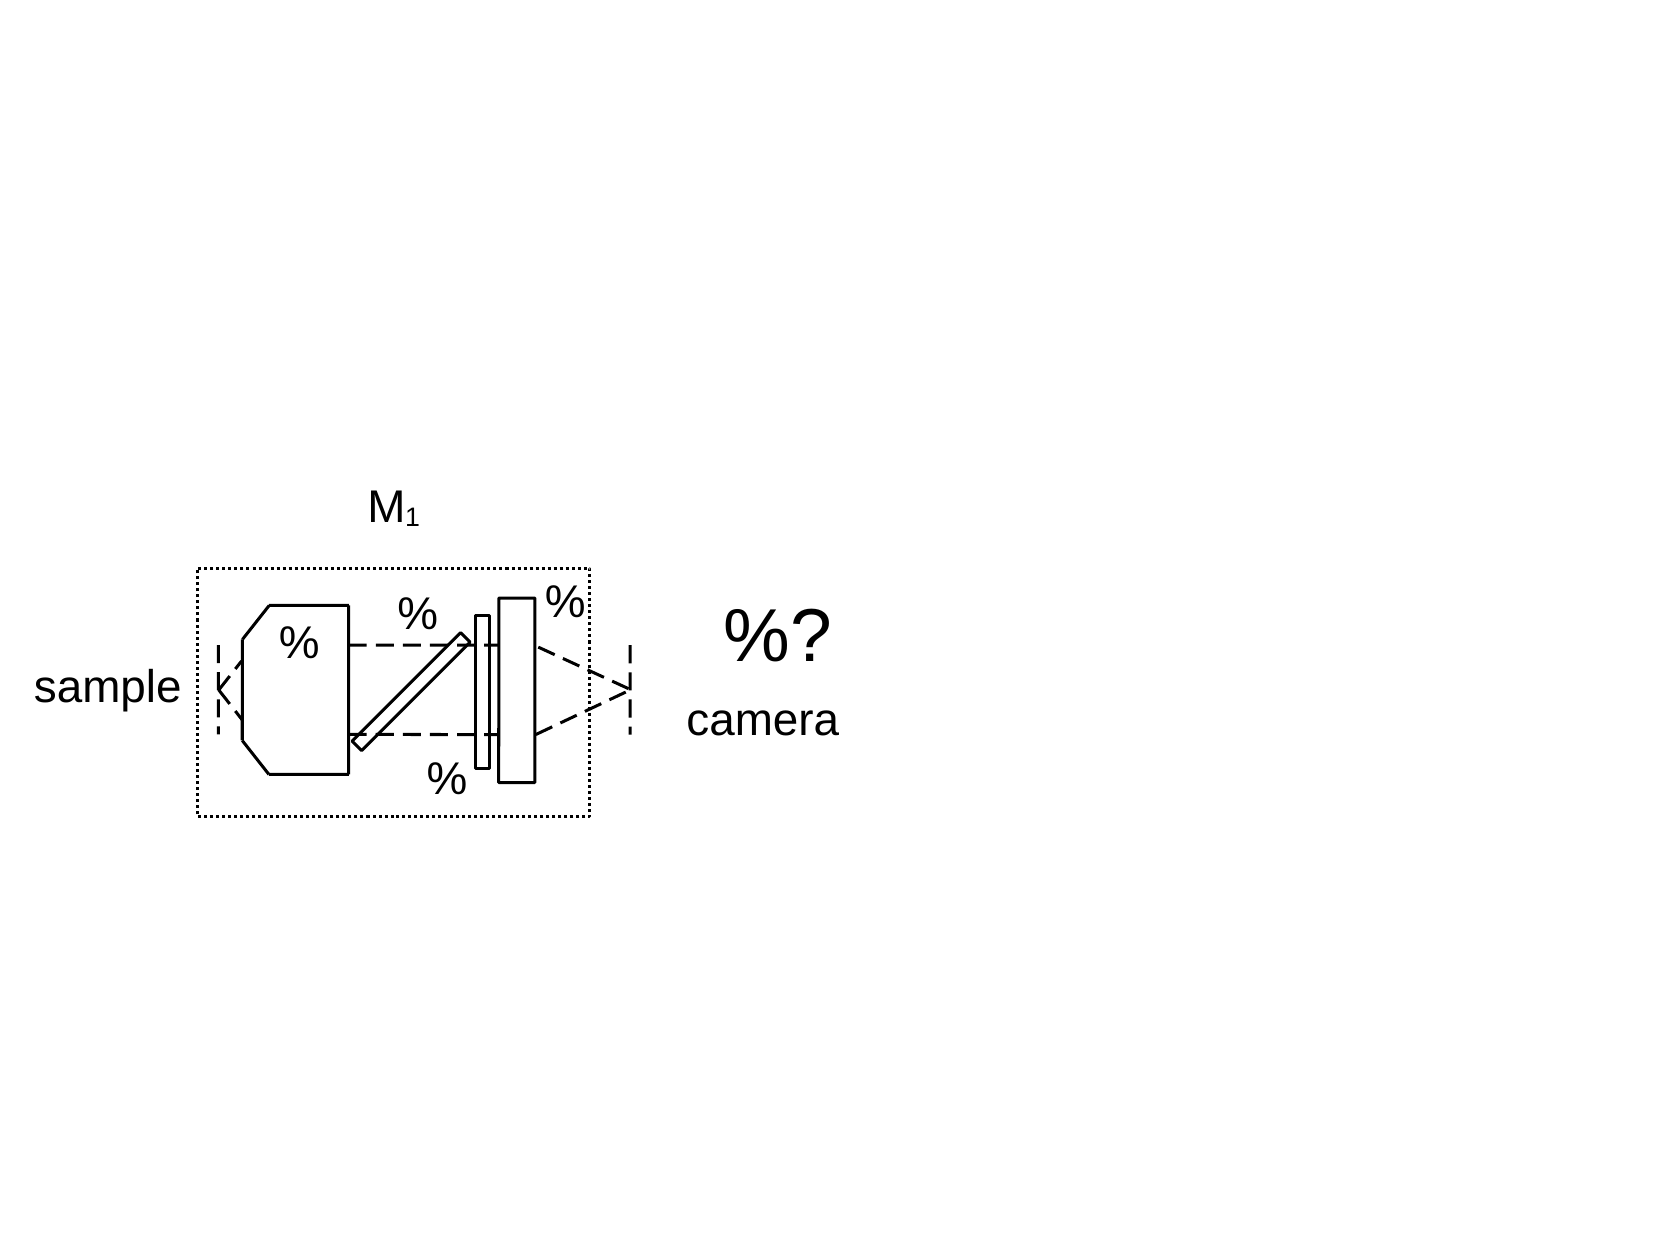

M1
%
%
%?
%
sample
camera
%